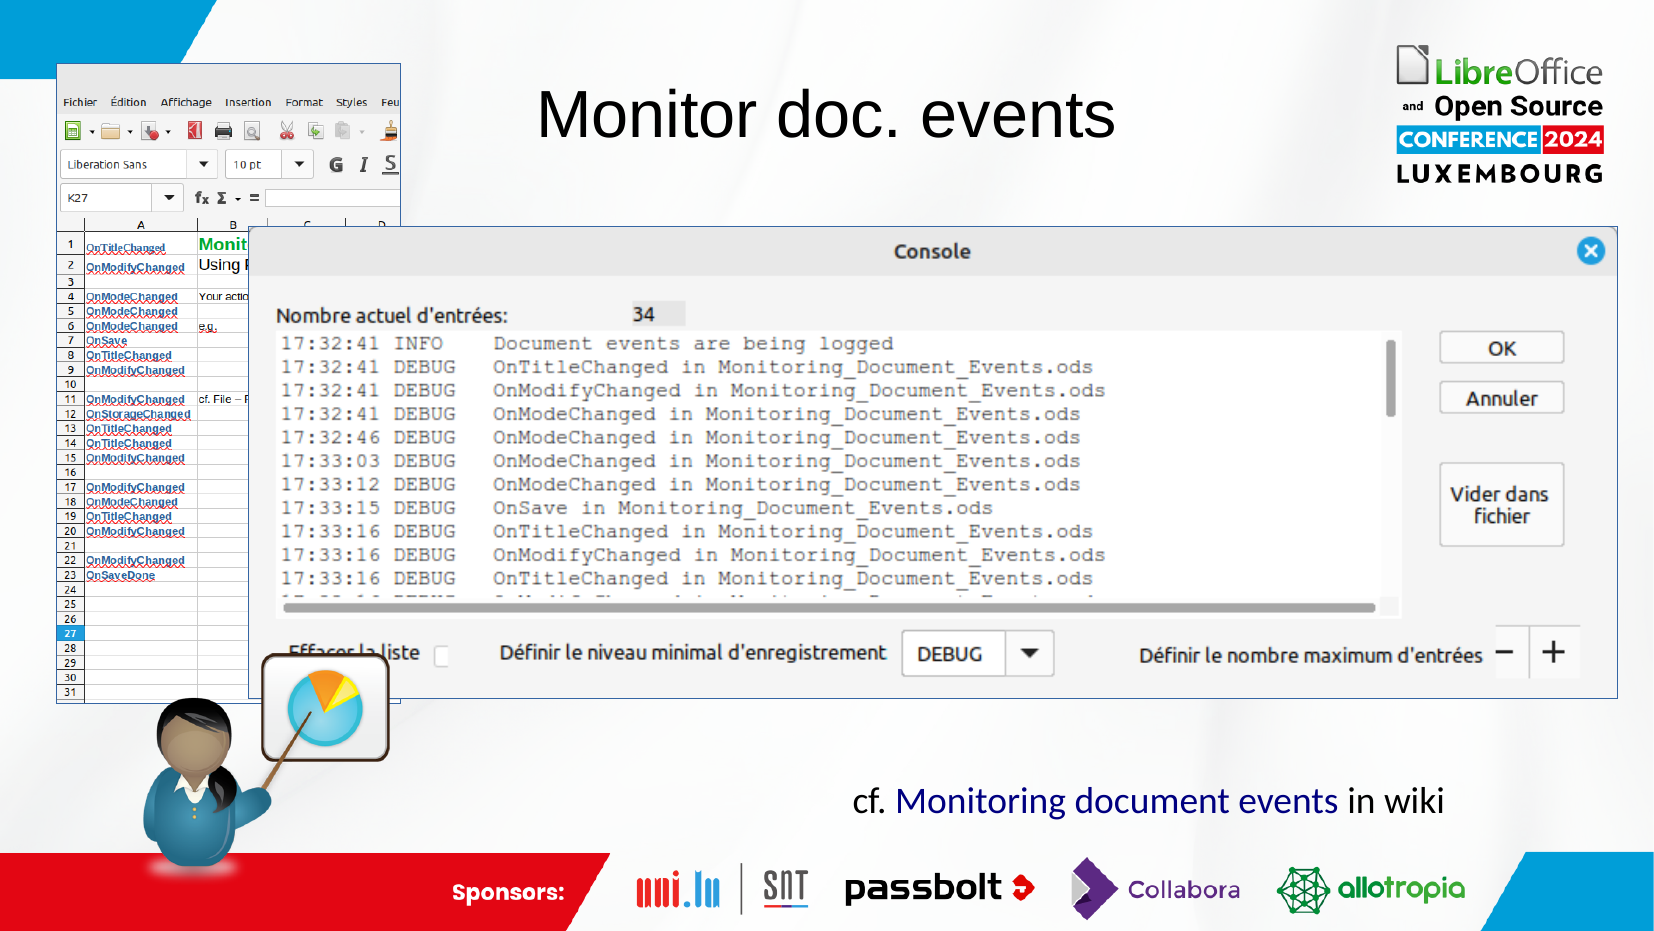

# Monitor doc. events
cf. Monitoring document events in wiki